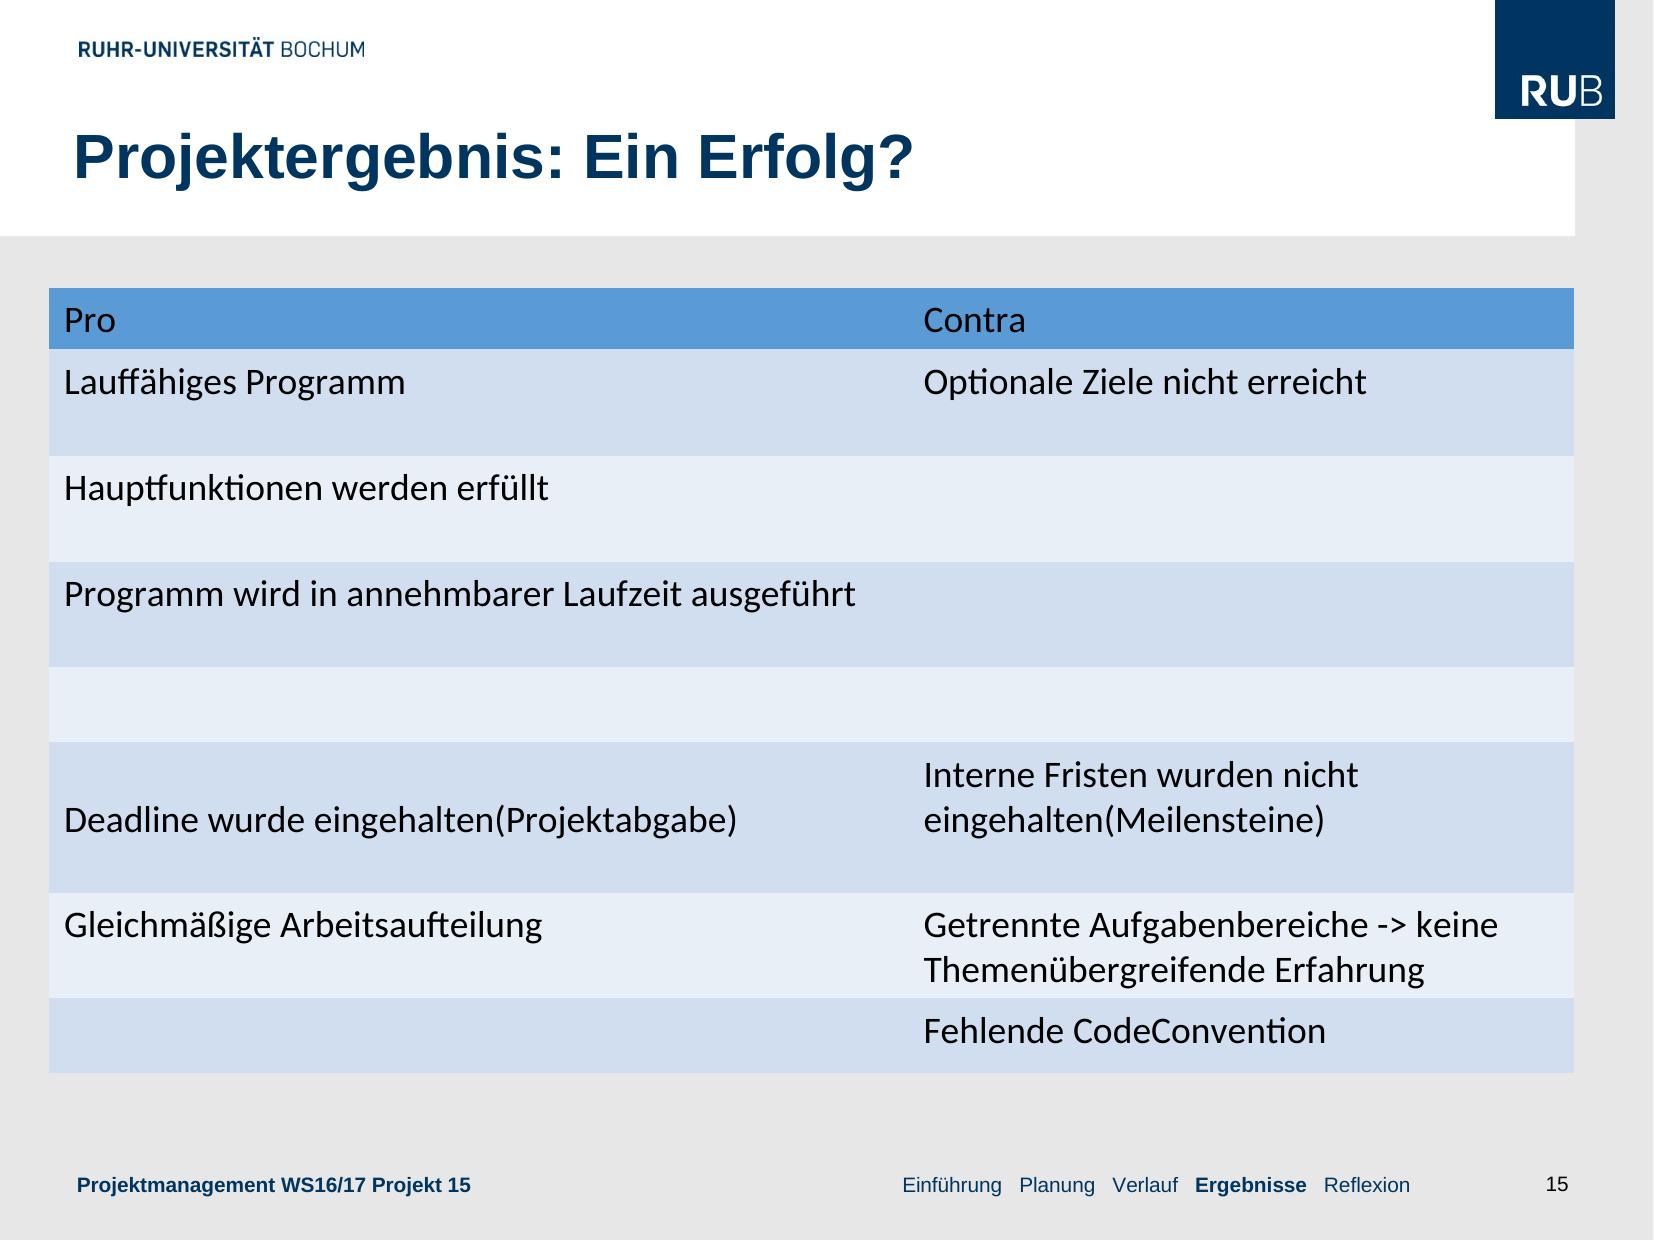

Projektergebnis: Ein Erfolg?
| Pro | Contra |
| --- | --- |
| Lauffähiges Programm | Optionale Ziele nicht erreicht |
| Hauptfunktionen werden erfüllt | |
| Programm wird in annehmbarer Laufzeit ausgeführt | |
| | |
| Deadline wurde eingehalten(Projektabgabe) | Interne Fristen wurden nicht eingehalten(Meilensteine) |
| Gleichmäßige Arbeitsaufteilung | Getrennte Aufgabenbereiche -> keine Themenübergreifende Erfahrung |
| | Fehlende CodeConvention |
Projektmanagement WS16/17 Projekt 15 			Einführung Planung Verlauf Ergebnisse Reflexion